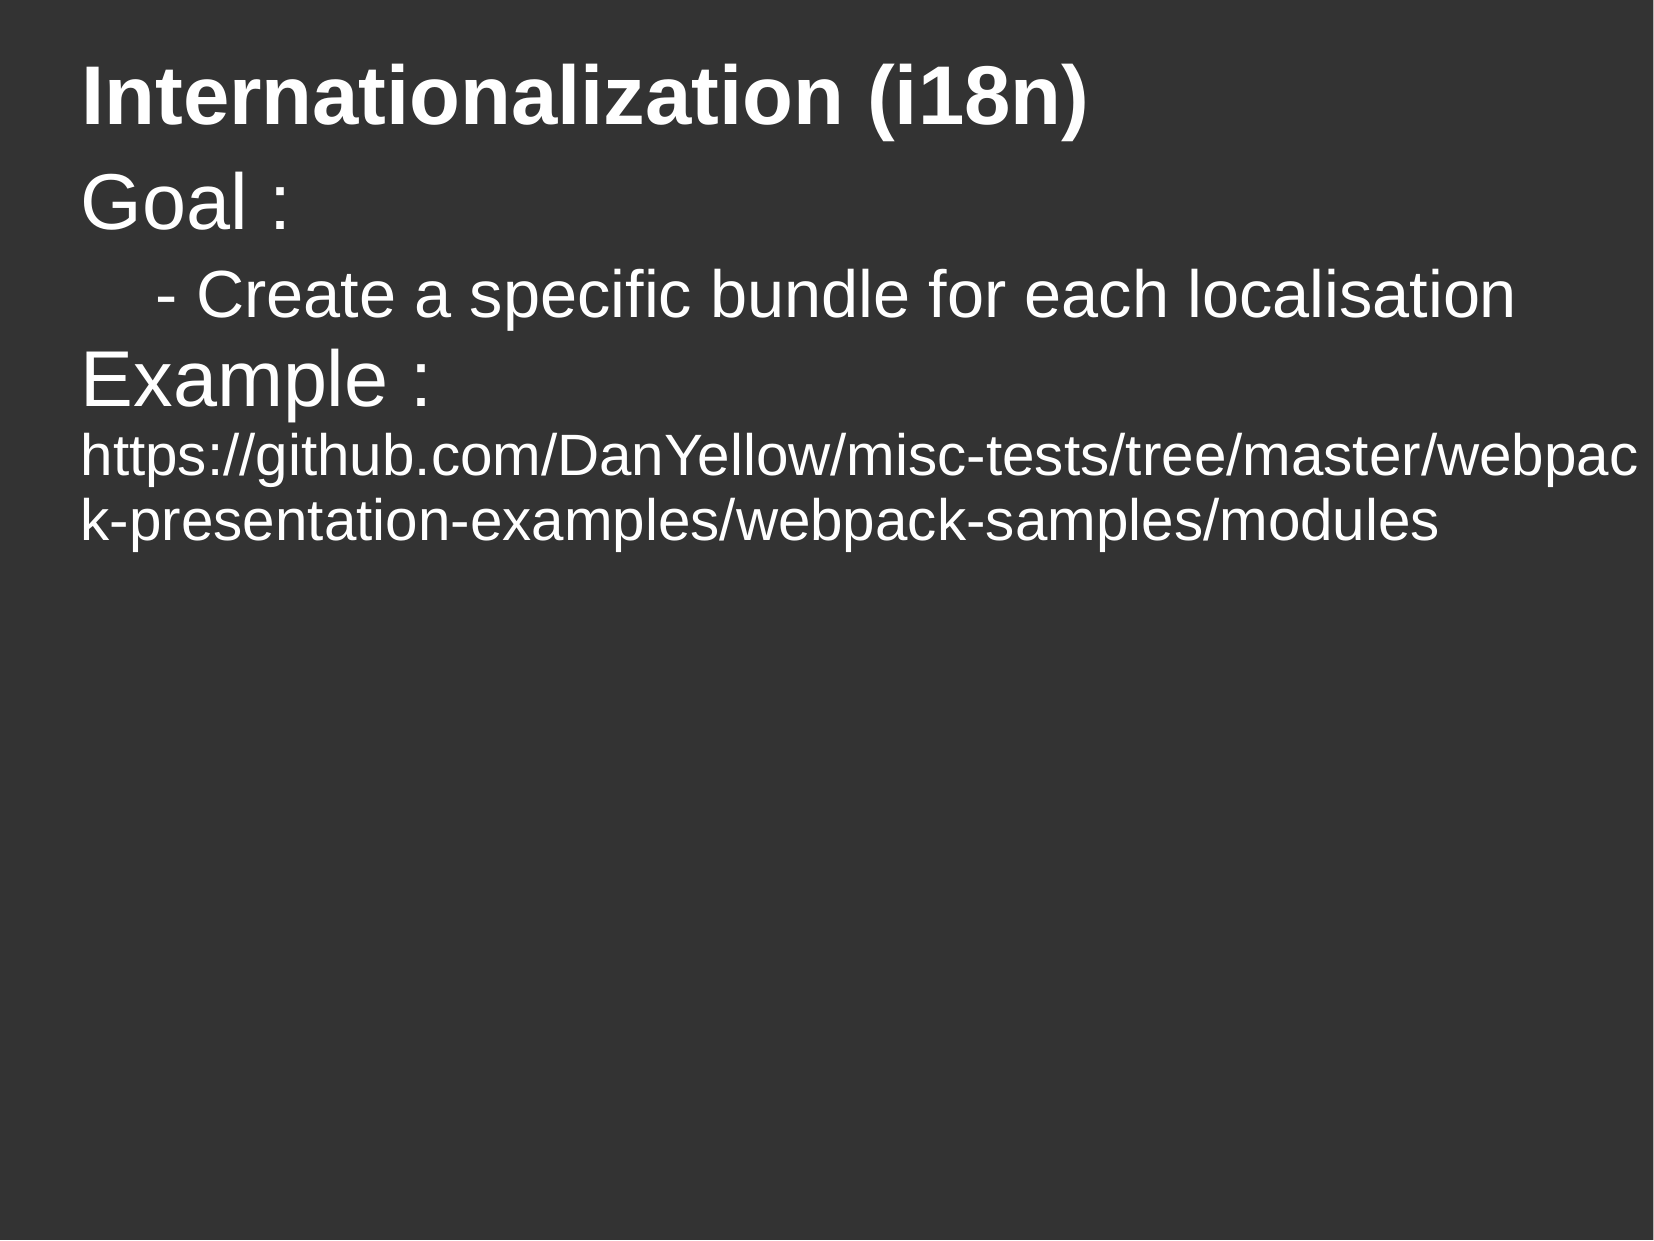

Internationalization (i18n)
# Goal : - Create a specific bundle for each localisation Example : https://github.com/DanYellow/misc-tests/tree/master/webpack-presentation-examples/webpack-samples/modules